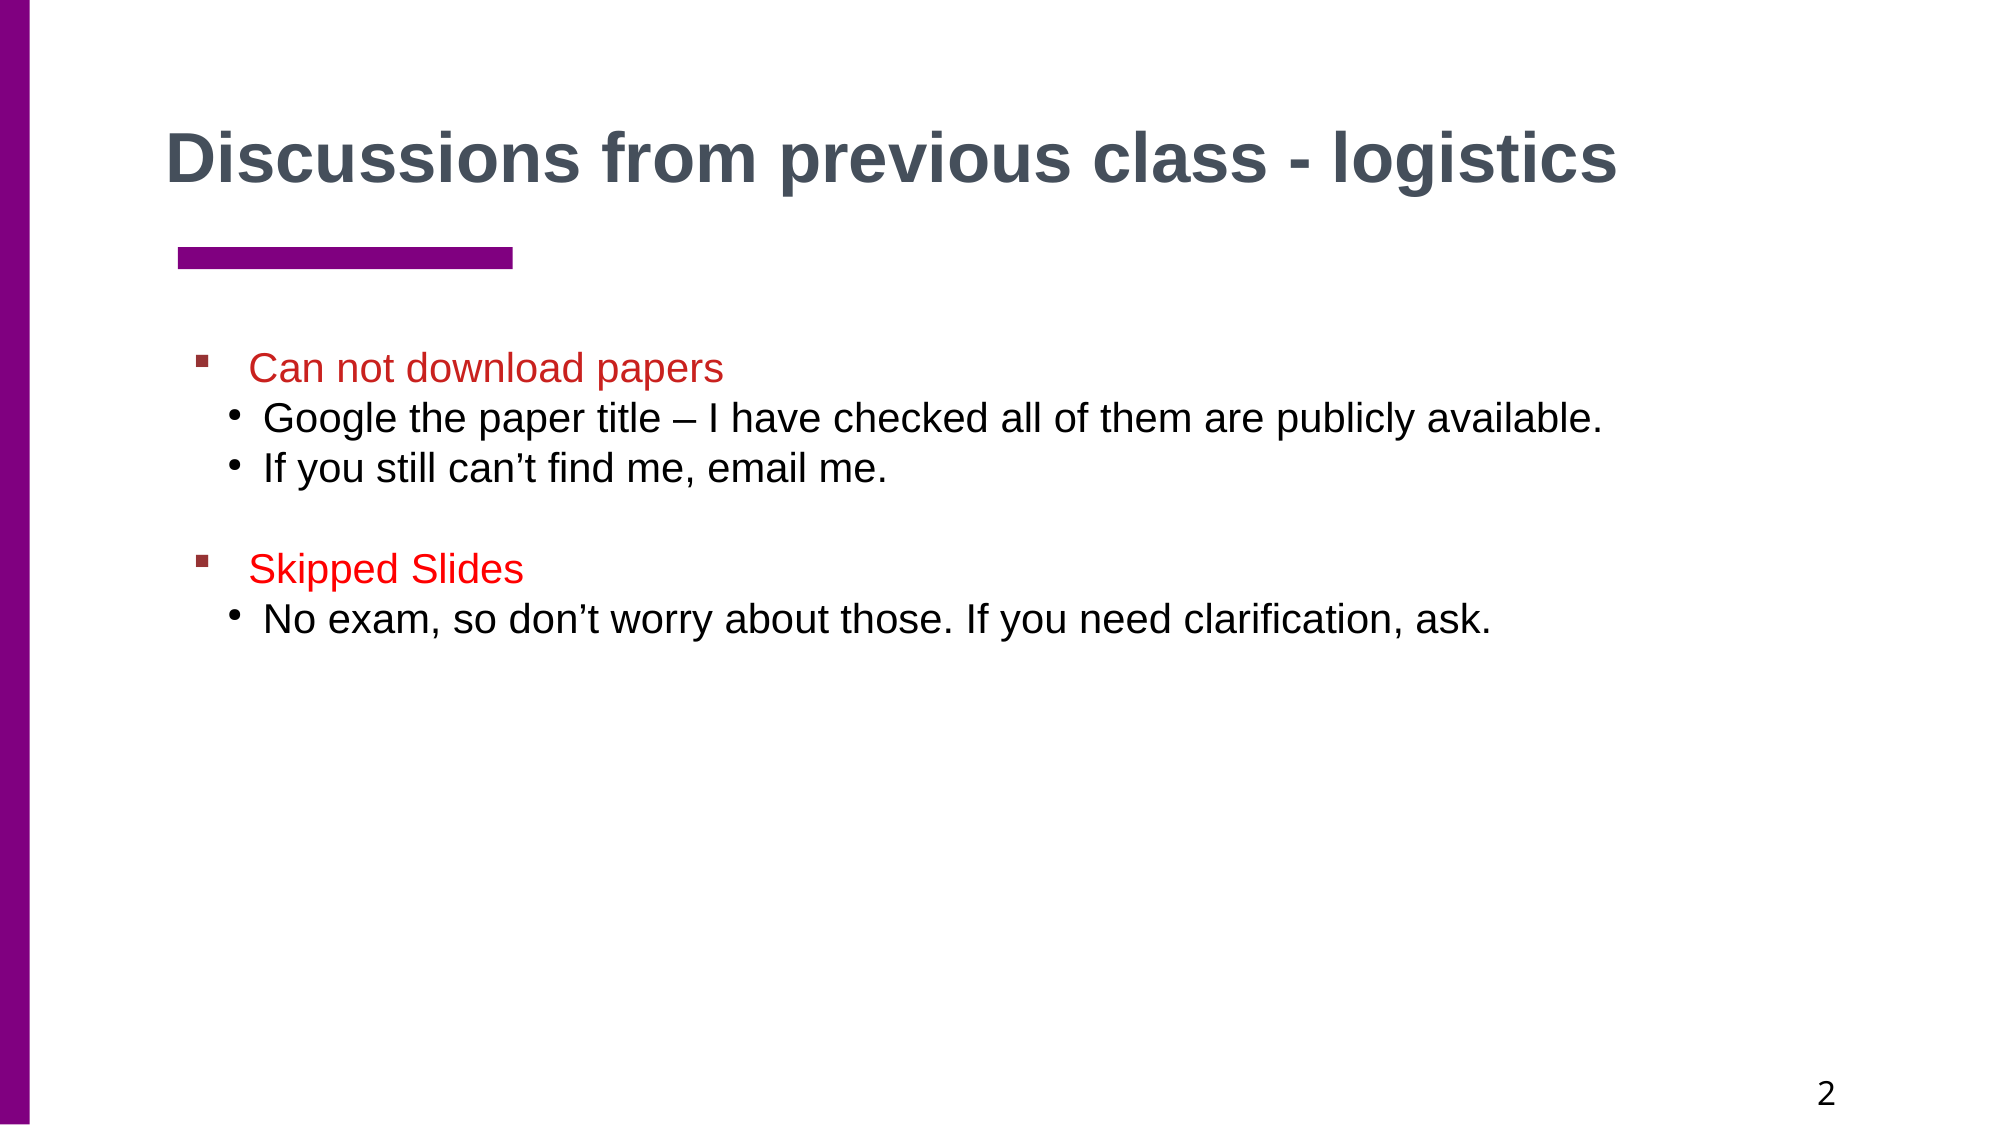

Discussions from previous class - logistics
Can not download papers
Google the paper title – I have checked all of them are publicly available.
If you still can’t find me, email me.
Skipped Slides
No exam, so don’t worry about those. If you need clarification, ask.